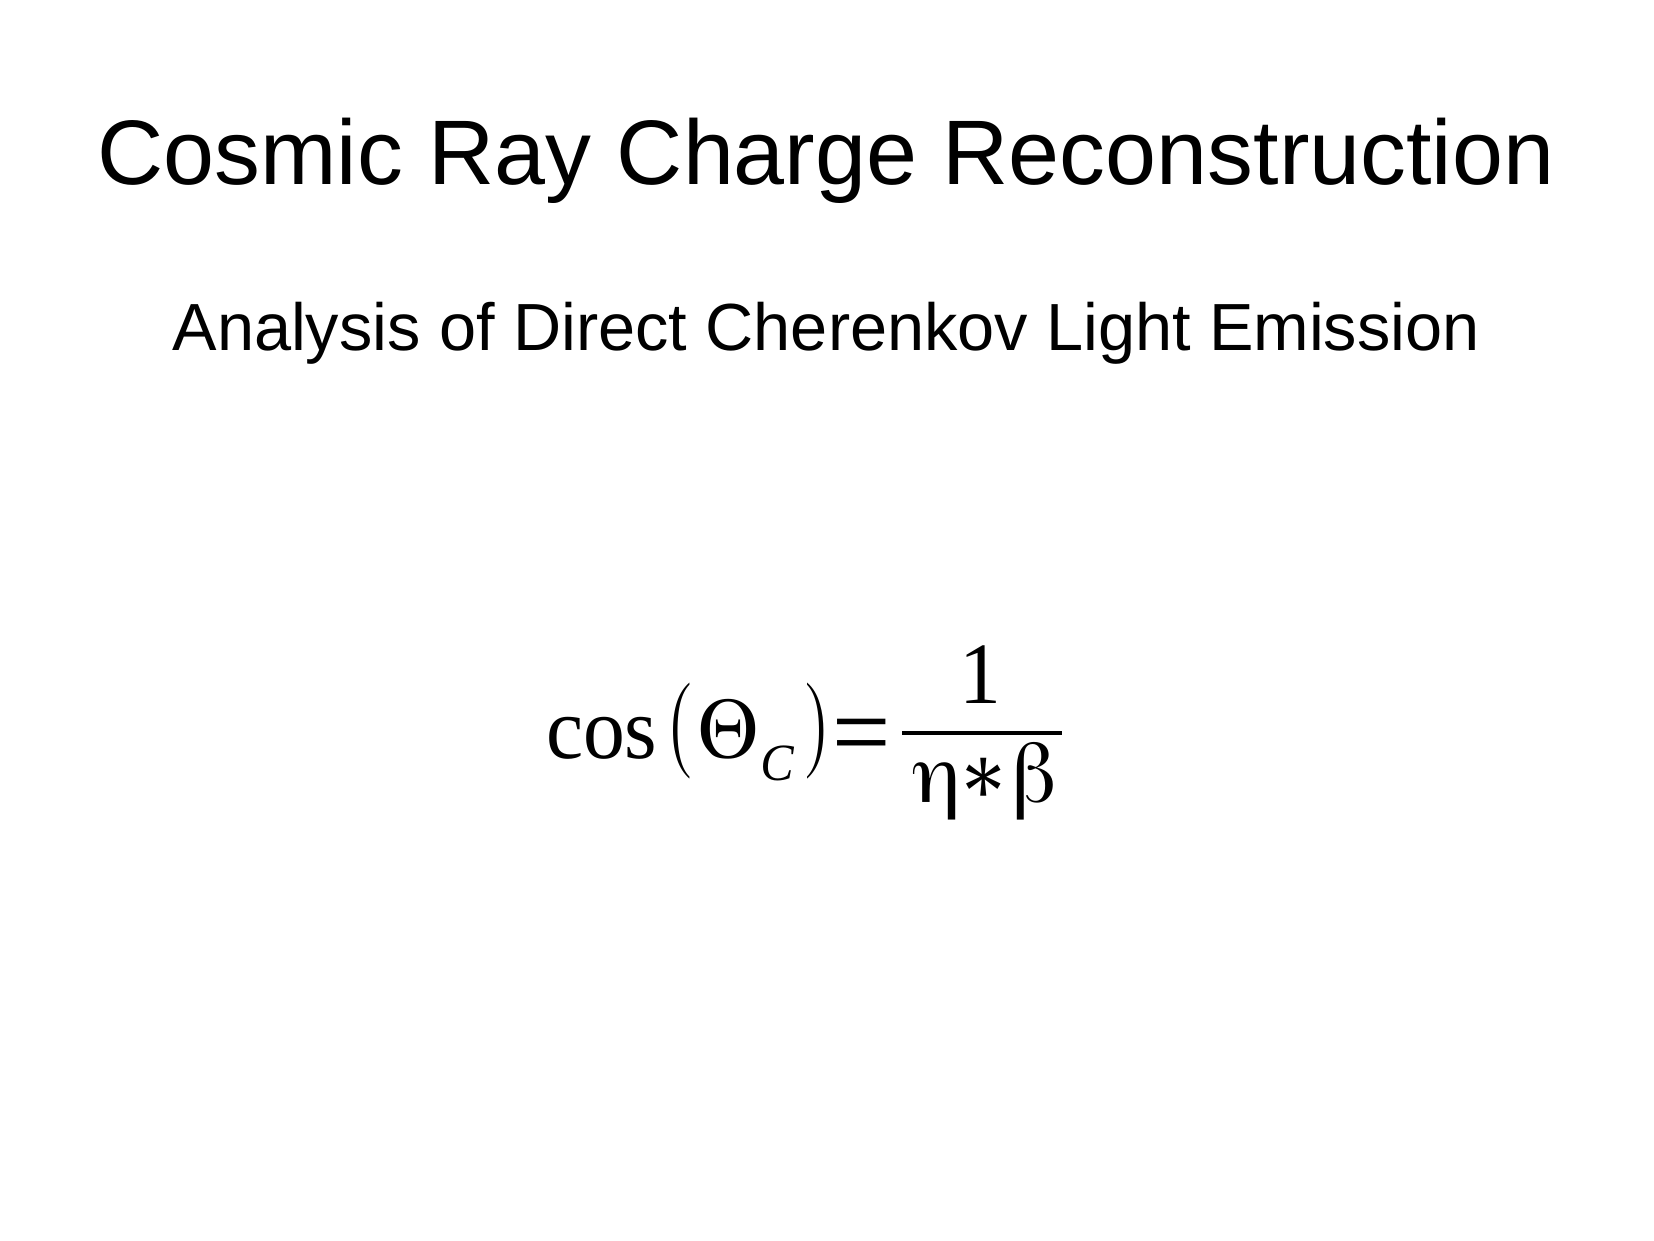

# Cosmic Ray Charge Reconstruction
Analysis of Direct Cherenkov Light Emission